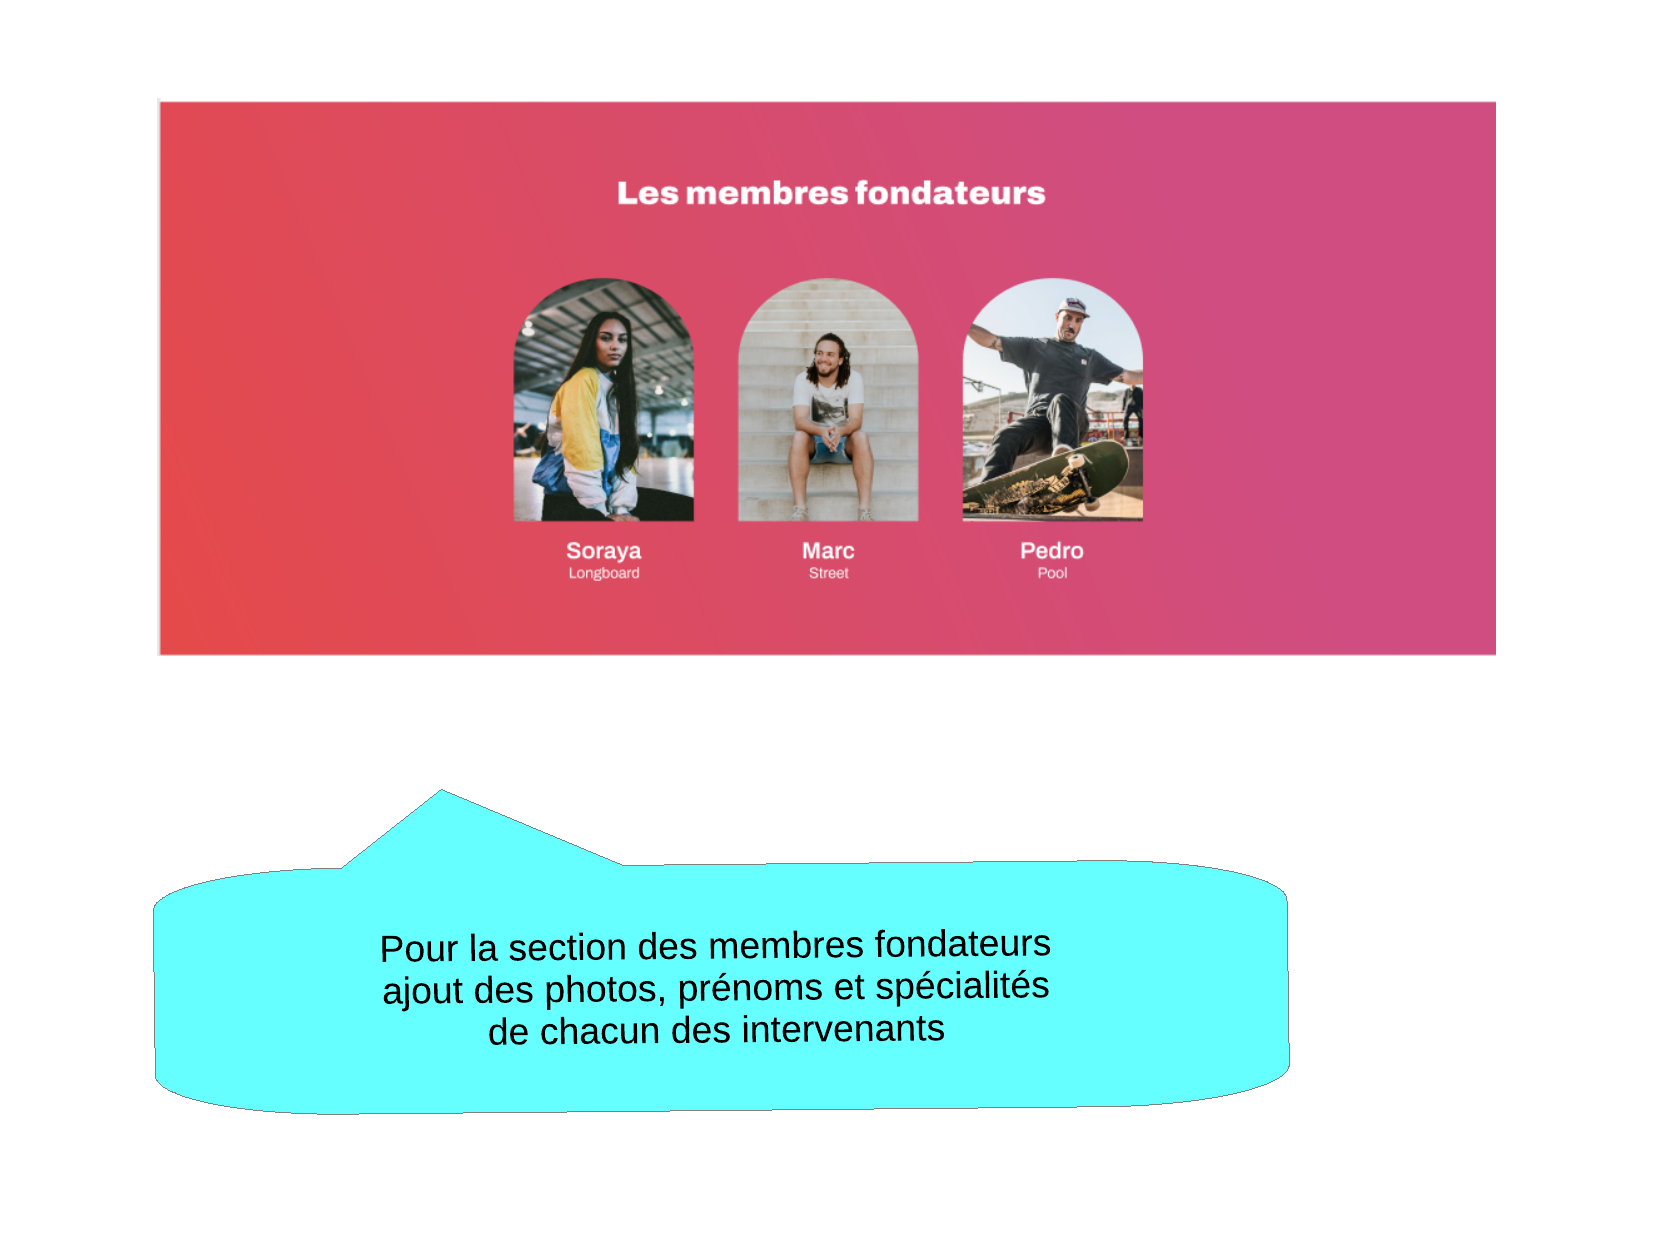

Pour la section des membres fondateurs
ajout des photos, prénoms et spécialités
de chacun des intervenants